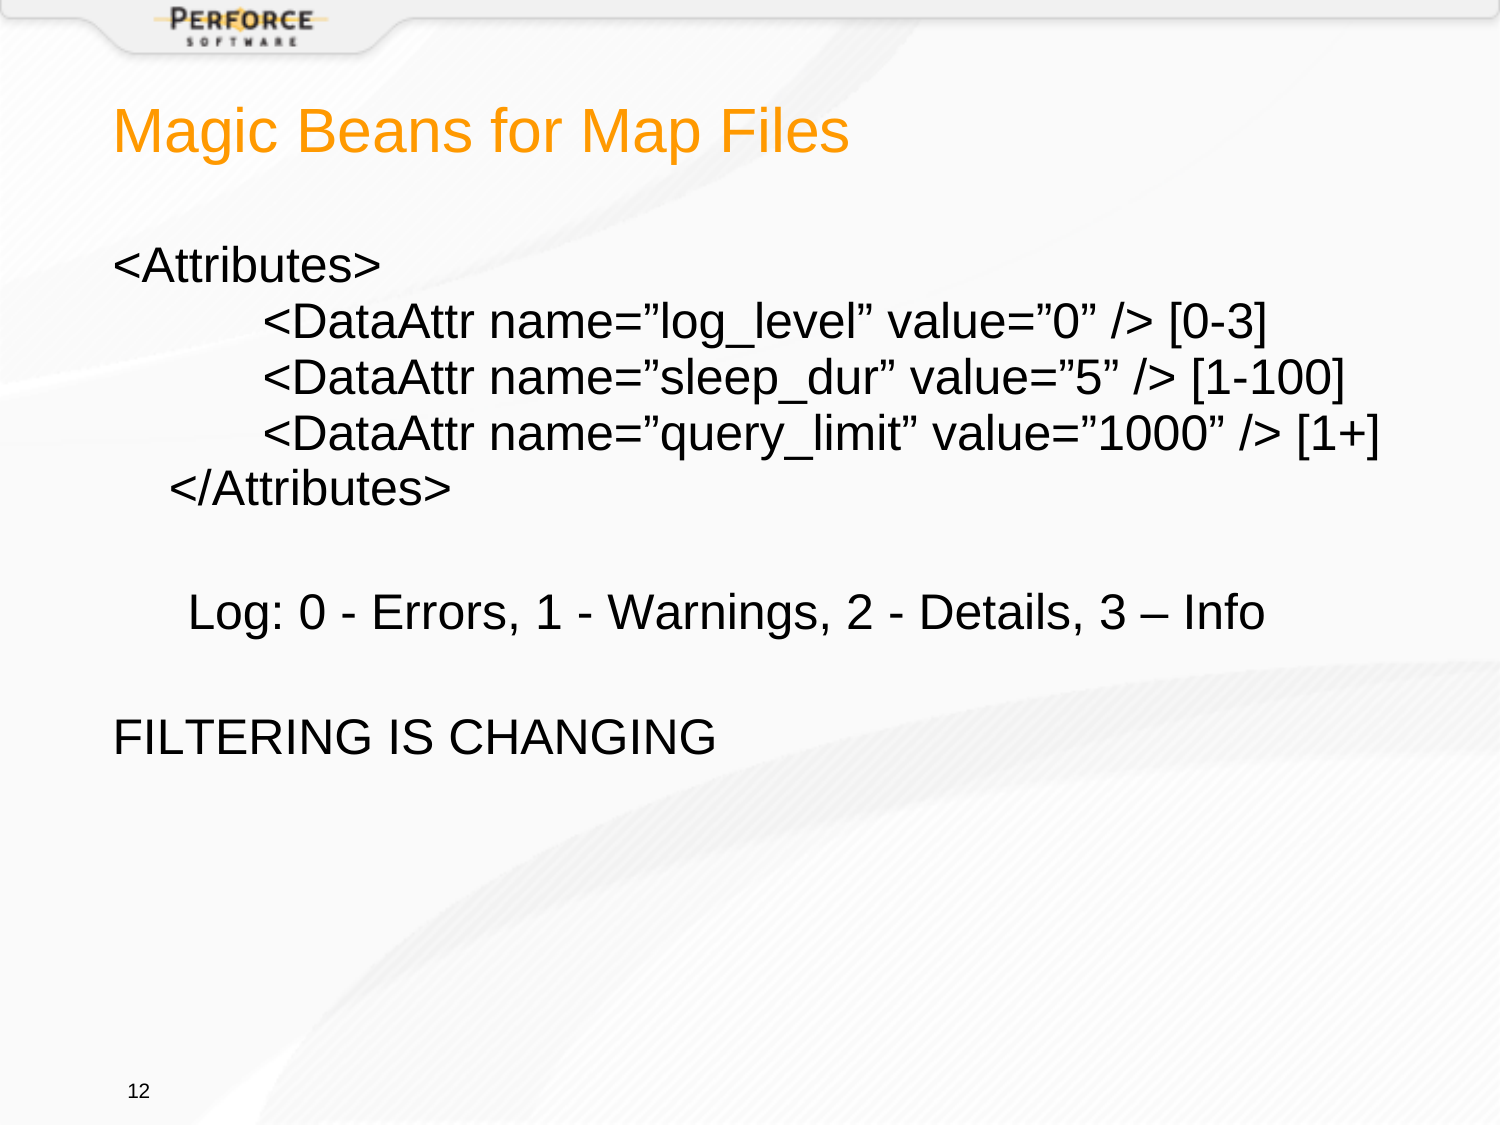

# Magic Beans for Map Files
<Attributes>
	<DataAttr name=”log_level” value=”0” /> [0-3]
	<DataAttr name=”sleep_dur” value=”5” /> [1-100]
	<DataAttr name=”query_limit” value=”1000” /> [1+]
</Attributes>
Log: 0 - Errors, 1 - Warnings, 2 - Details, 3 – Info
FILTERING IS CHANGING